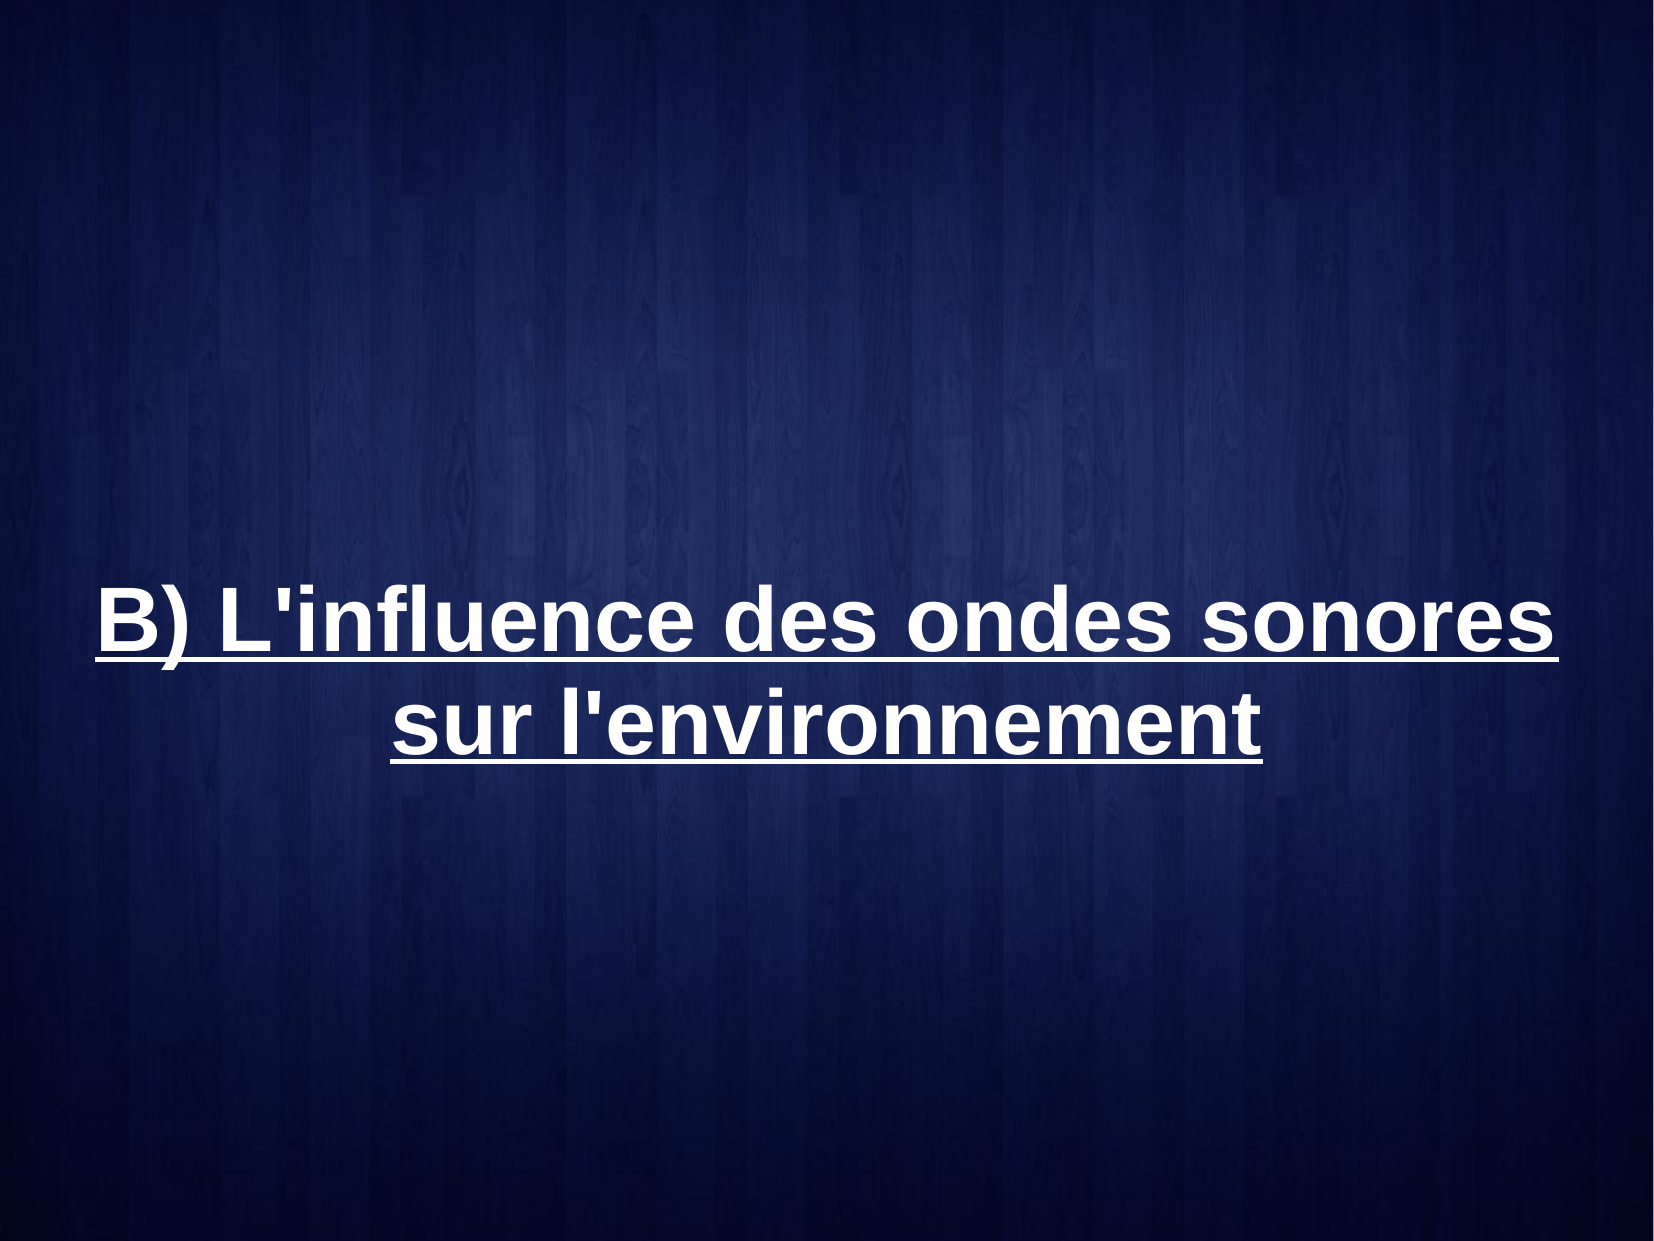

# B) L'influence des ondes sonores sur l'environnement